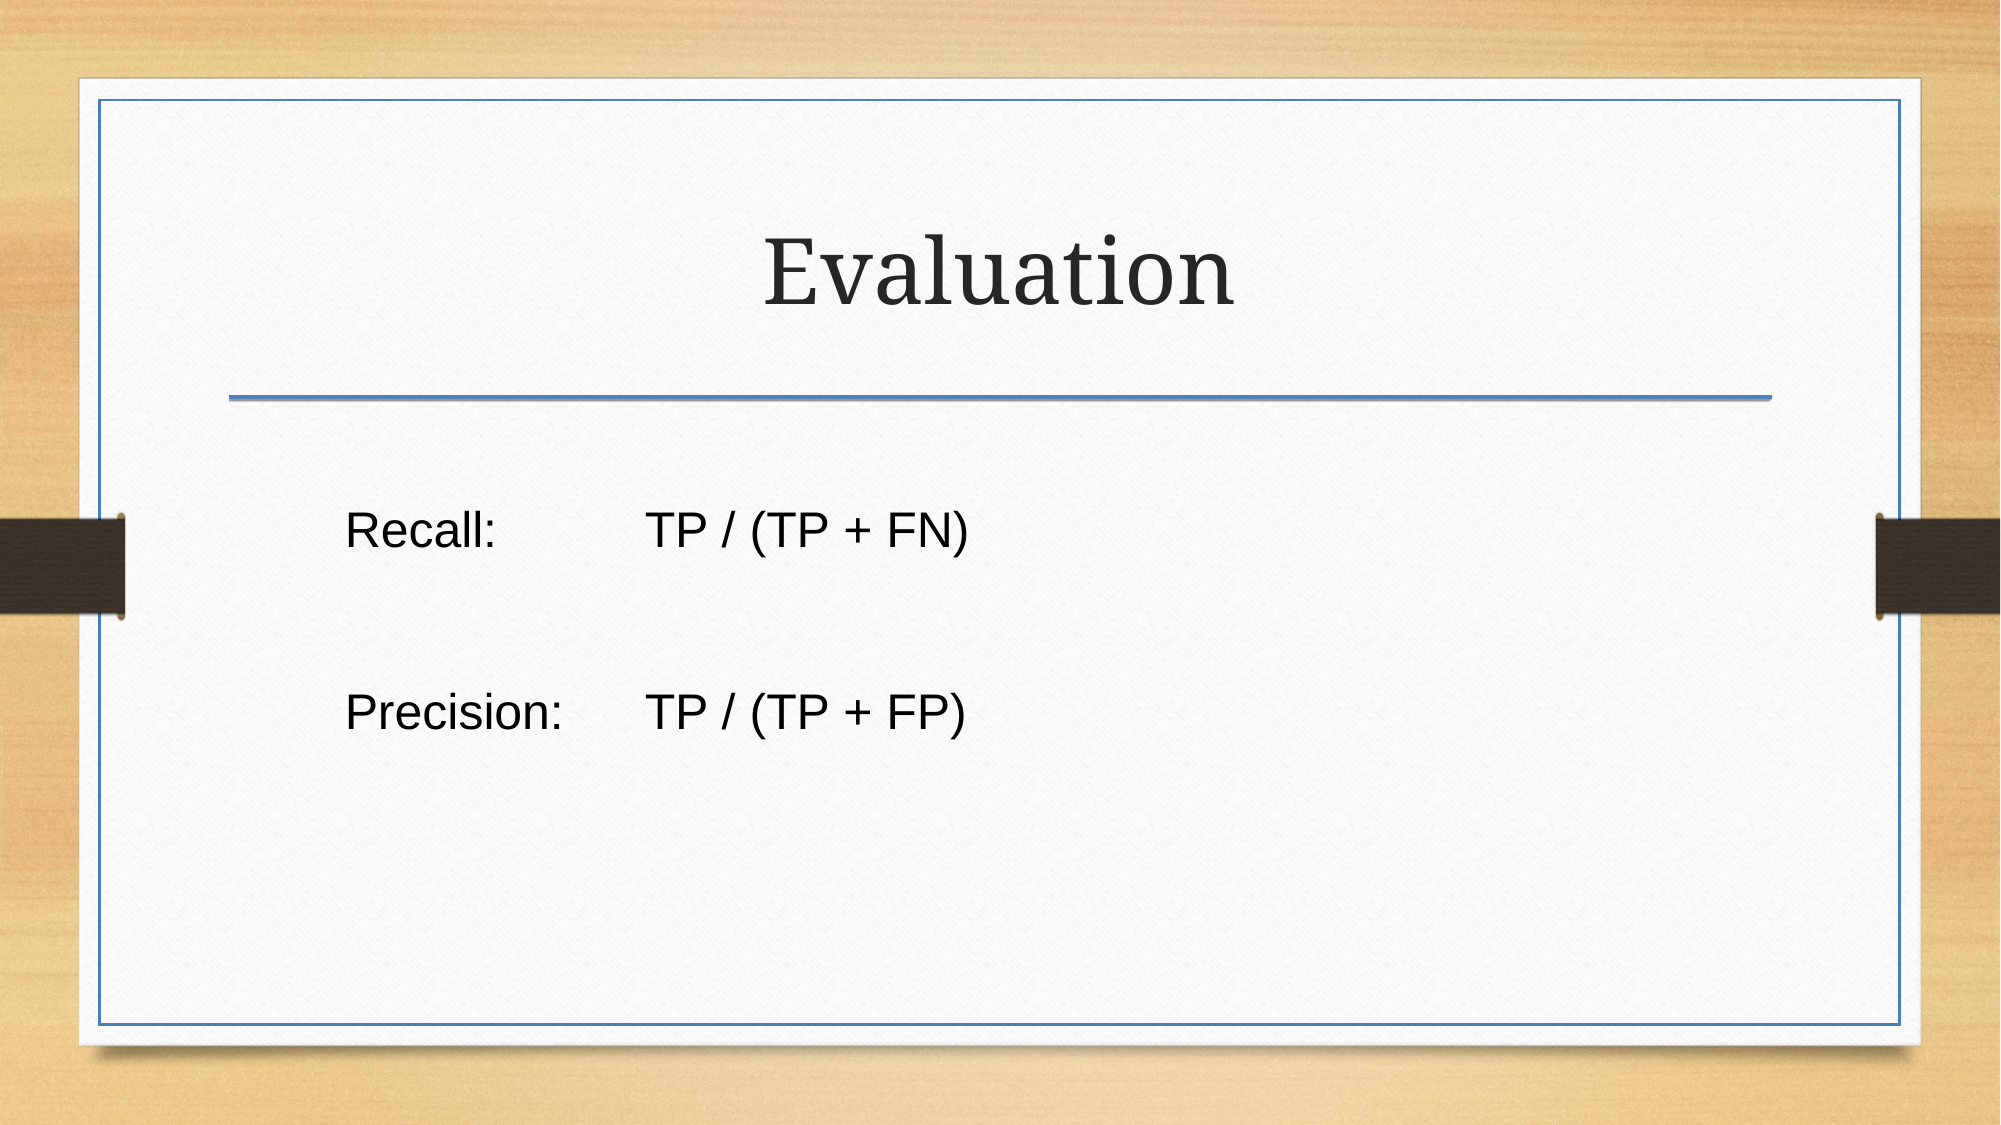

Evaluation
Recall:		TP / (TP + FN)
Precision: 	TP / (TP + FP)